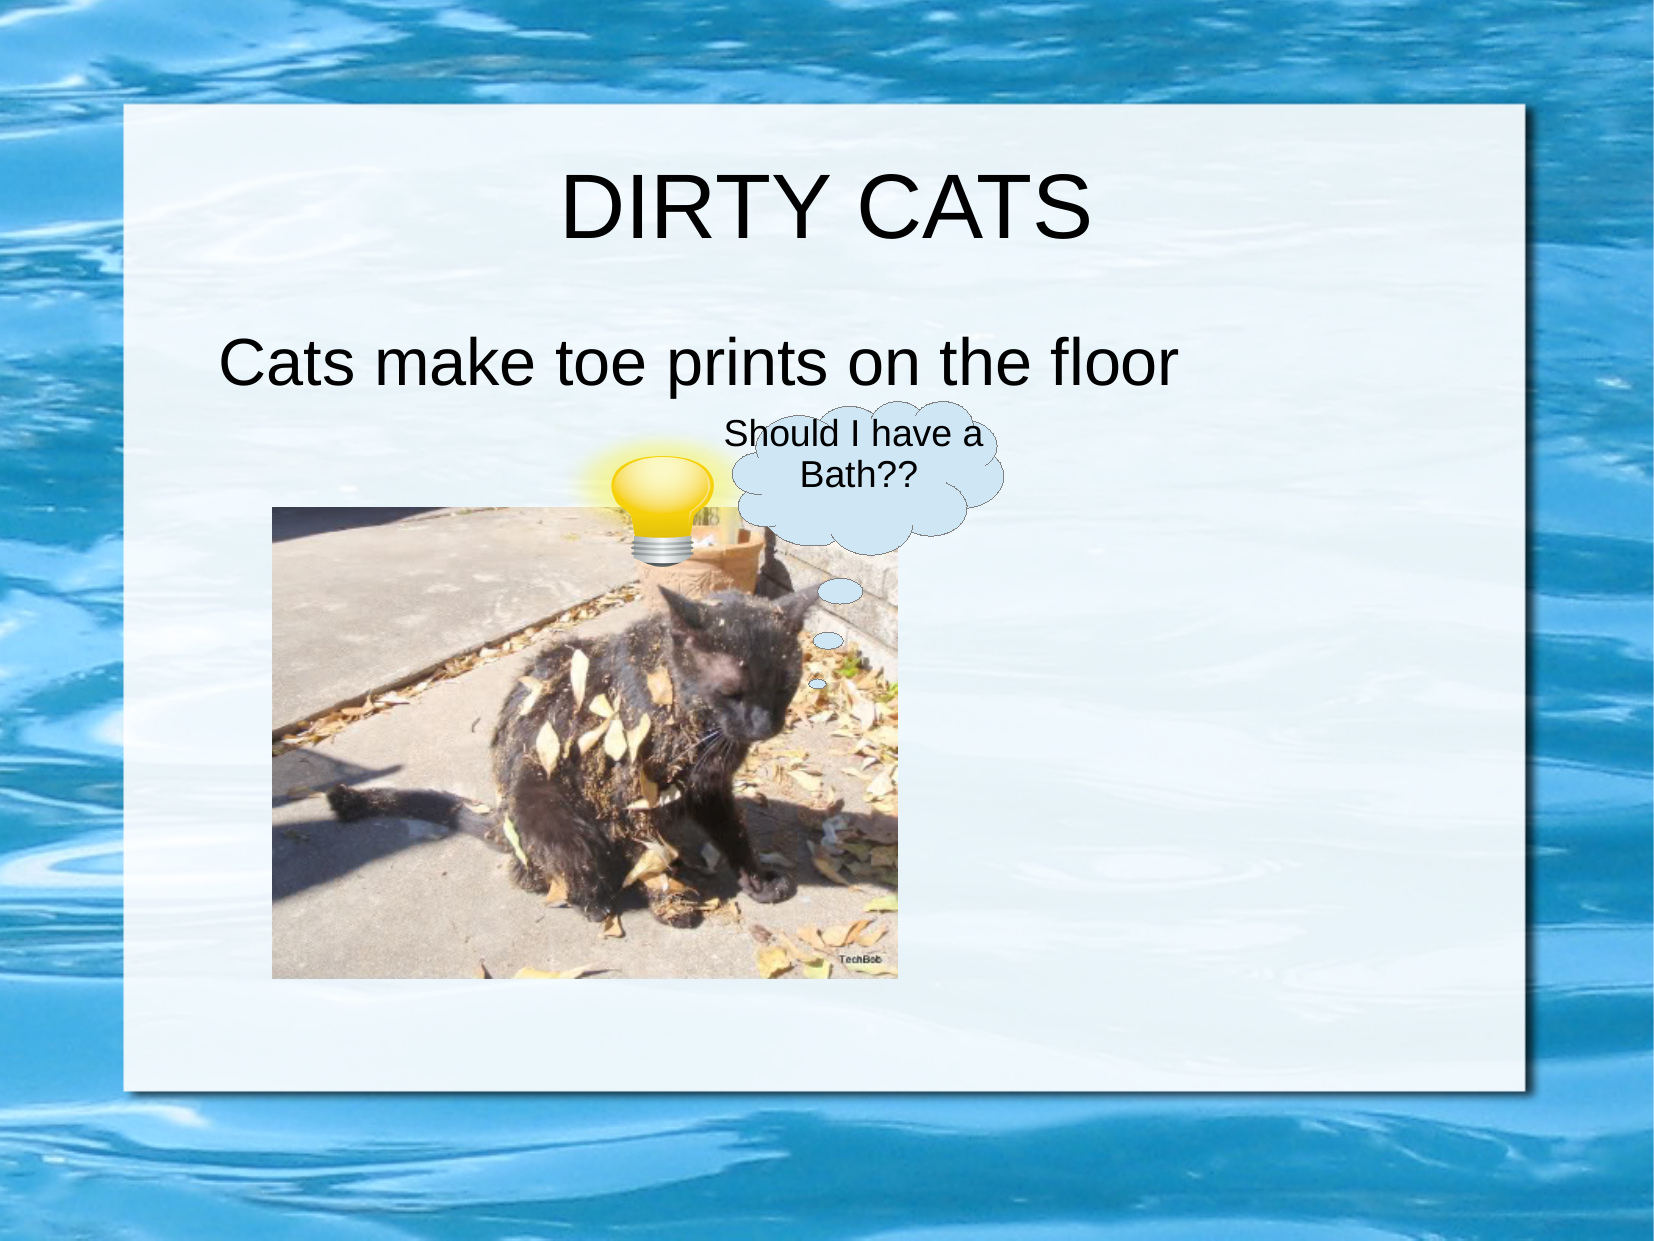

# DIRTY CATS
Cats make toe prints on the floor
Should I have a
Bath??